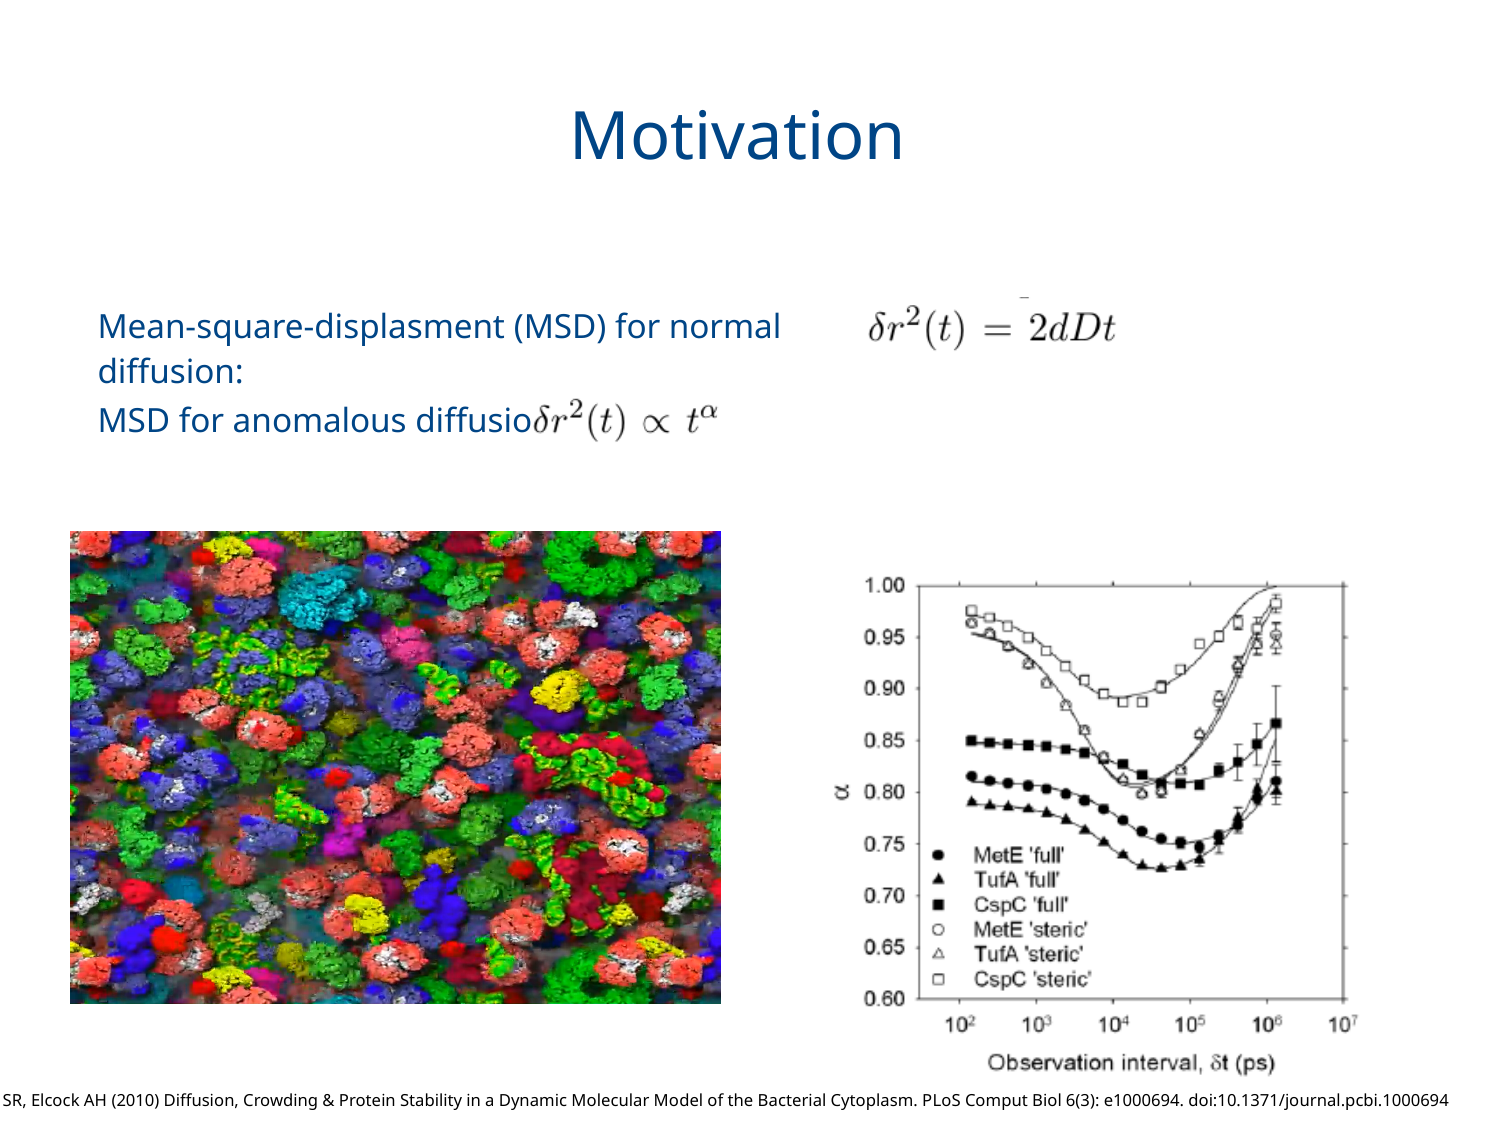

# Motivation
Mean-square-displasment (MSD) for normal diffusion:
MSD for anomalous diffusion:
McGuffee SR, Elcock AH (2010) Diffusion, Crowding & Protein Stability in a Dynamic Molecular Model of the Bacterial Cytoplasm. PLoS Comput Biol 6(3): e1000694. doi:10.1371/journal.pcbi.1000694